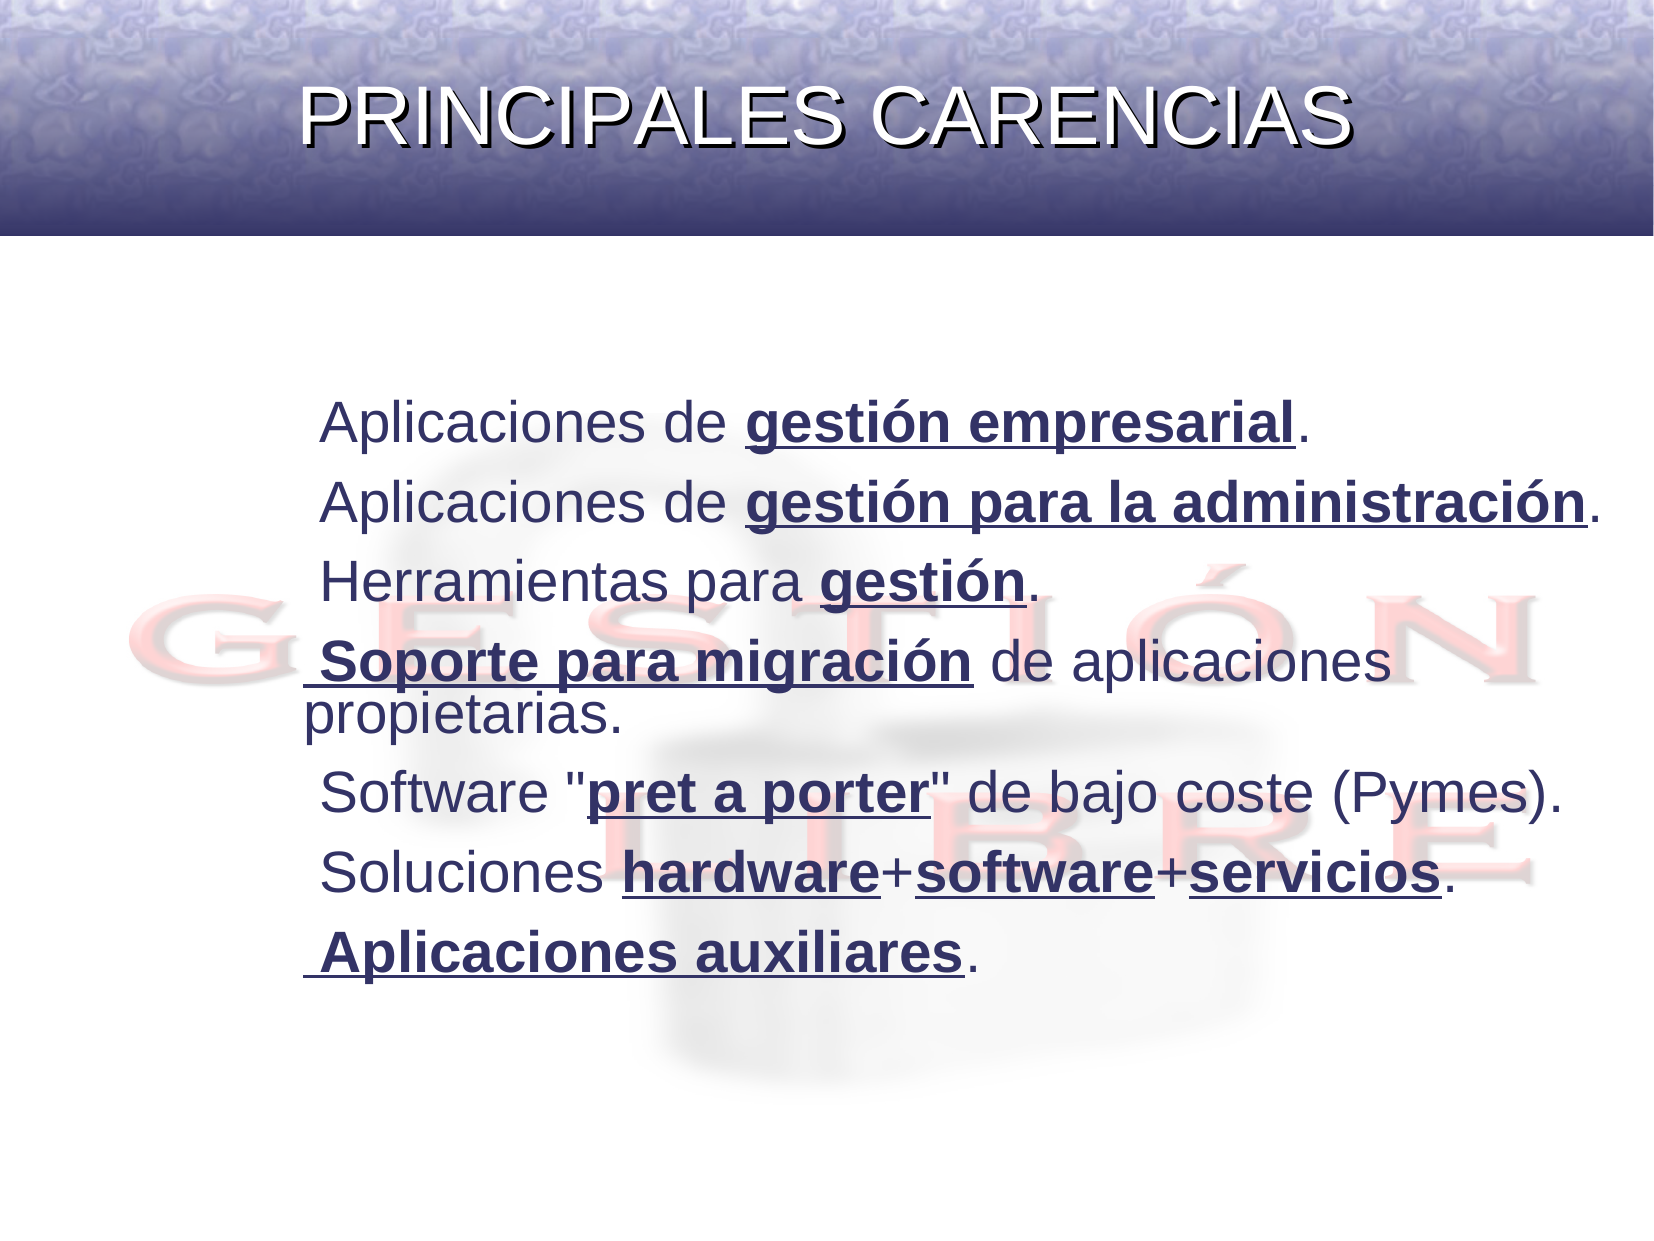

# PRINCIPALES CARENCIAS
 Aplicaciones de gestión empresarial.
 Aplicaciones de gestión para la administración.
 Herramientas para gestión.
 Soporte para migración de aplicaciones propietarias.
 Software "pret a porter" de bajo coste (Pymes).
 Soluciones hardware+software+servicios.
 Aplicaciones auxiliares.